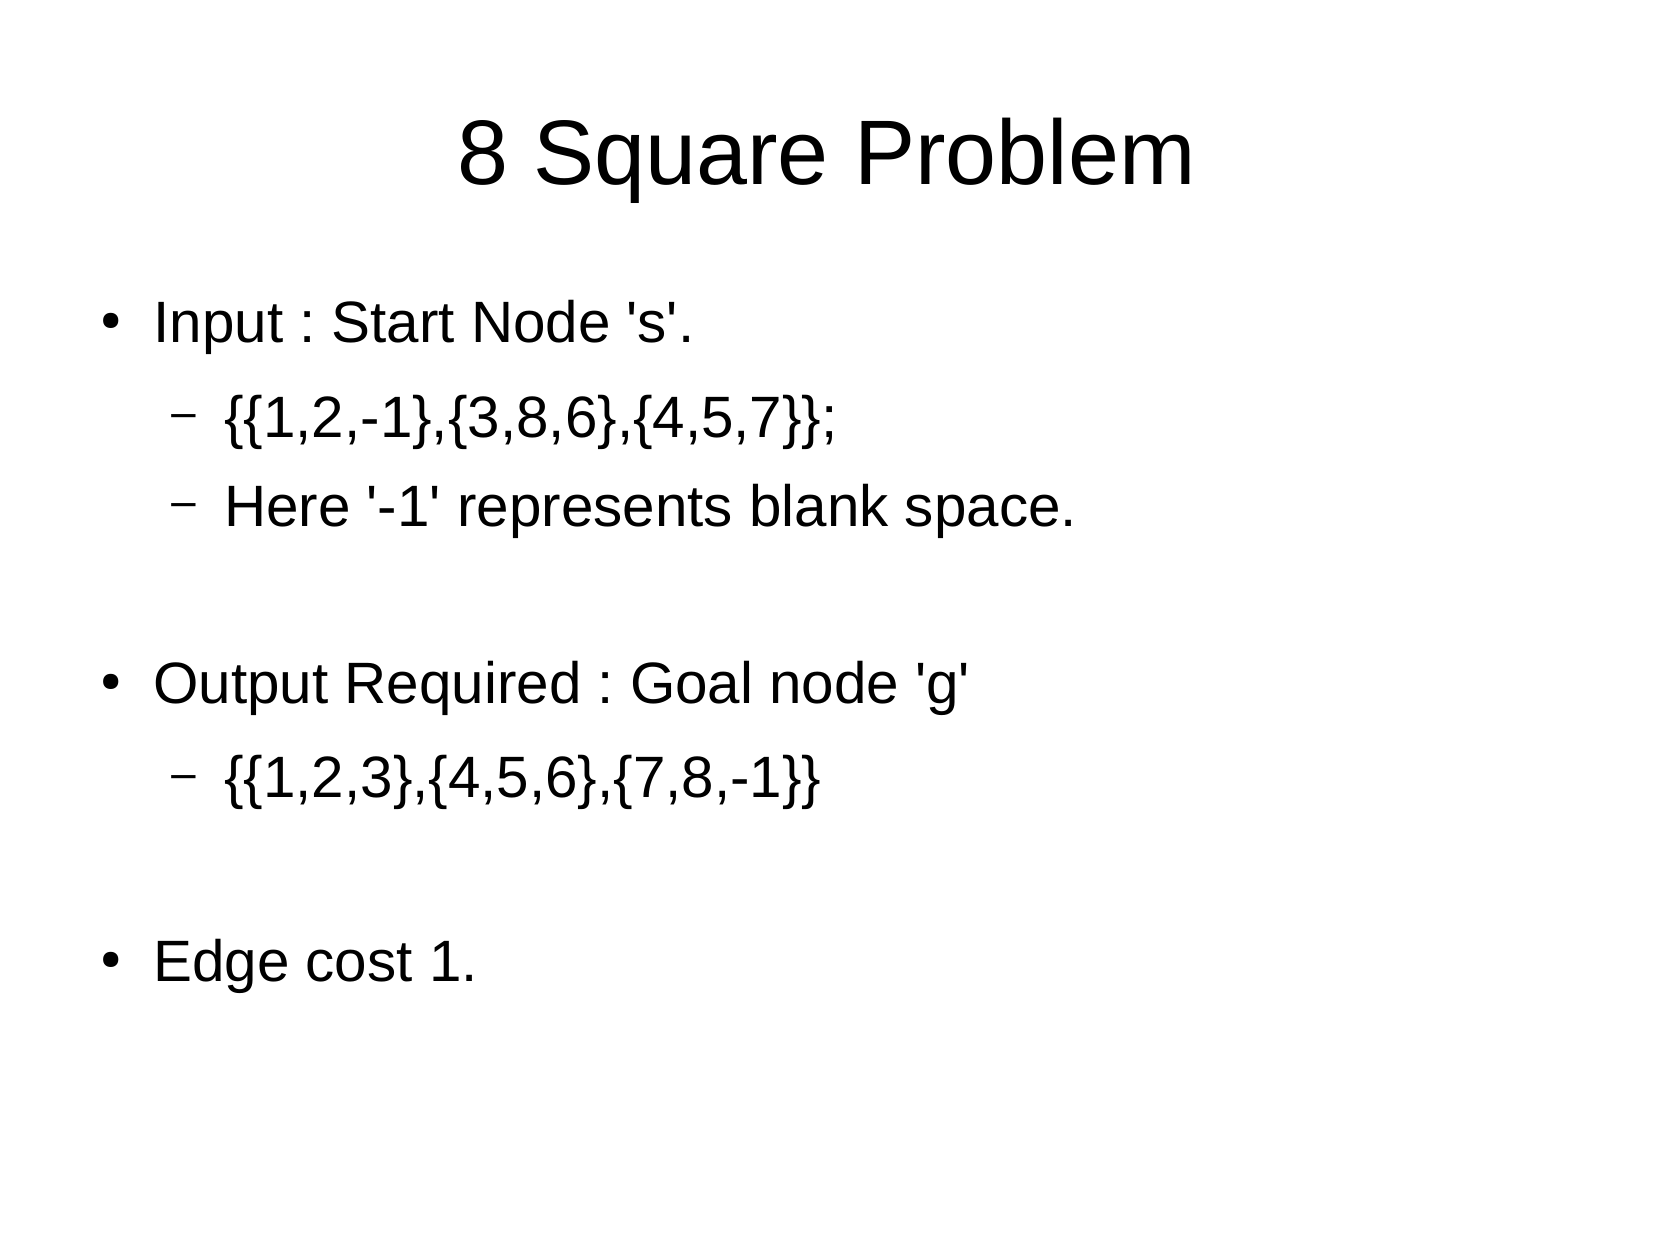

# 8 Square Problem
Input : Start Node 's'.
{{1,2,-1},{3,8,6},{4,5,7}};
Here '-1' represents blank space.
Output Required : Goal node 'g'
{{1,2,3},{4,5,6},{7,8,-1}}
Edge cost 1.